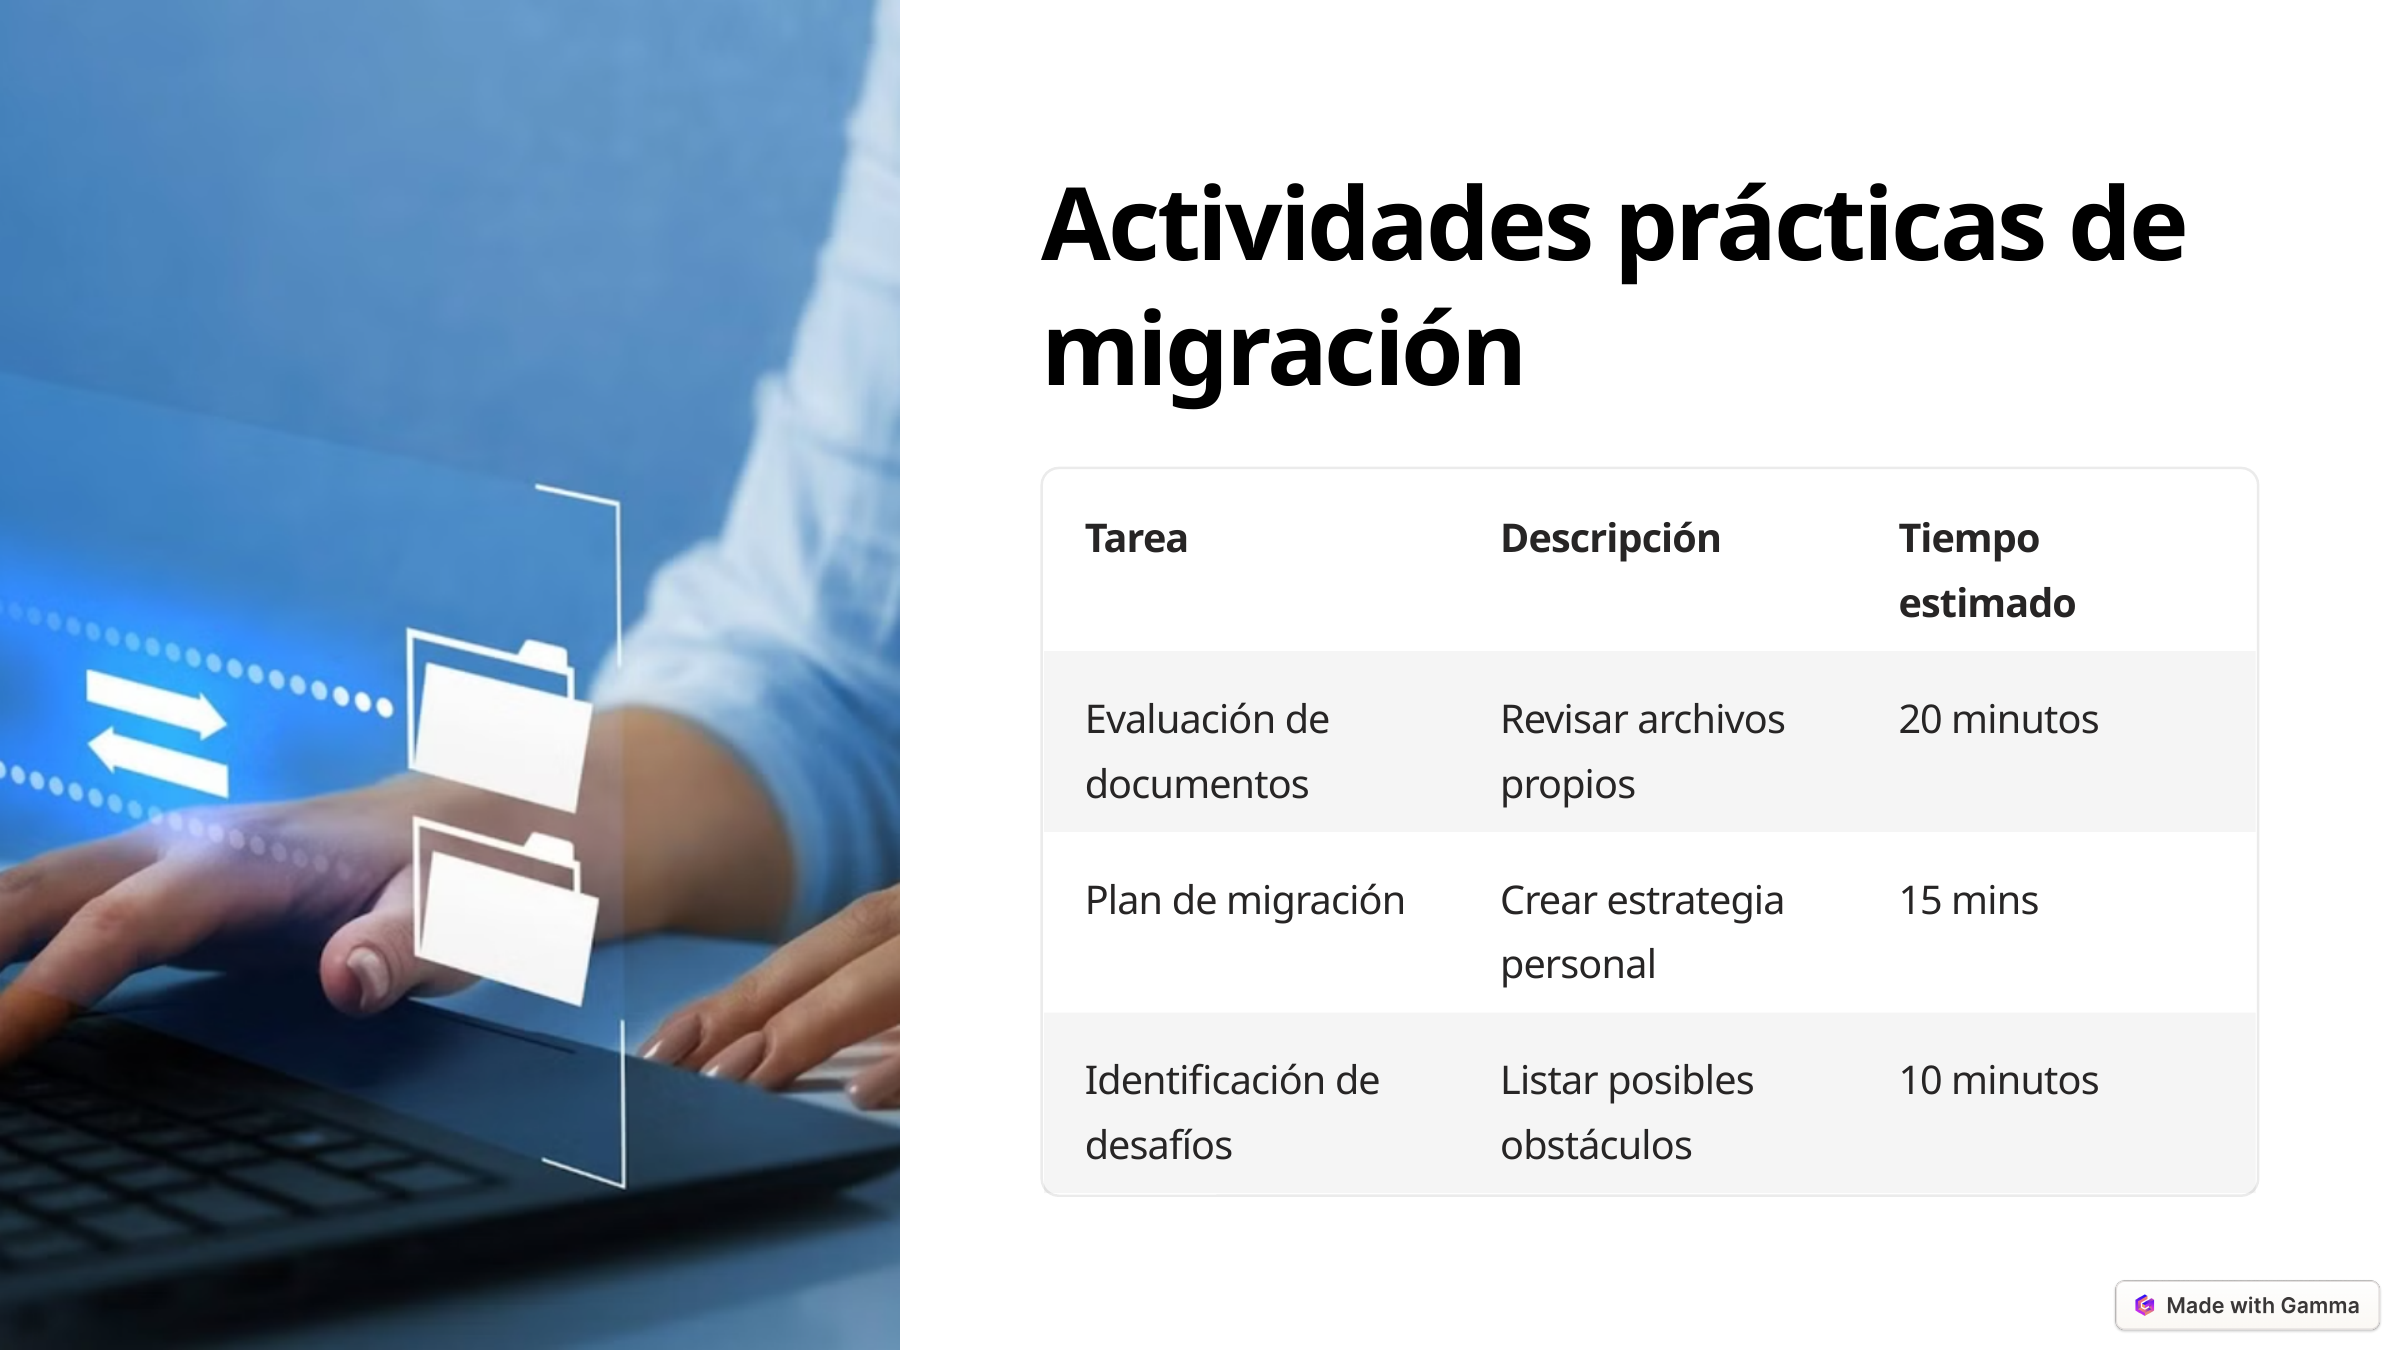

Actividades prácticas de migración
Tarea
Descripción
Tiempo estimado
Evaluación de documentos
Revisar archivos propios
20 minutos
Plan de migración
Crear estrategia personal
15 mins
Identificación de desafíos
Listar posibles obstáculos
10 minutos